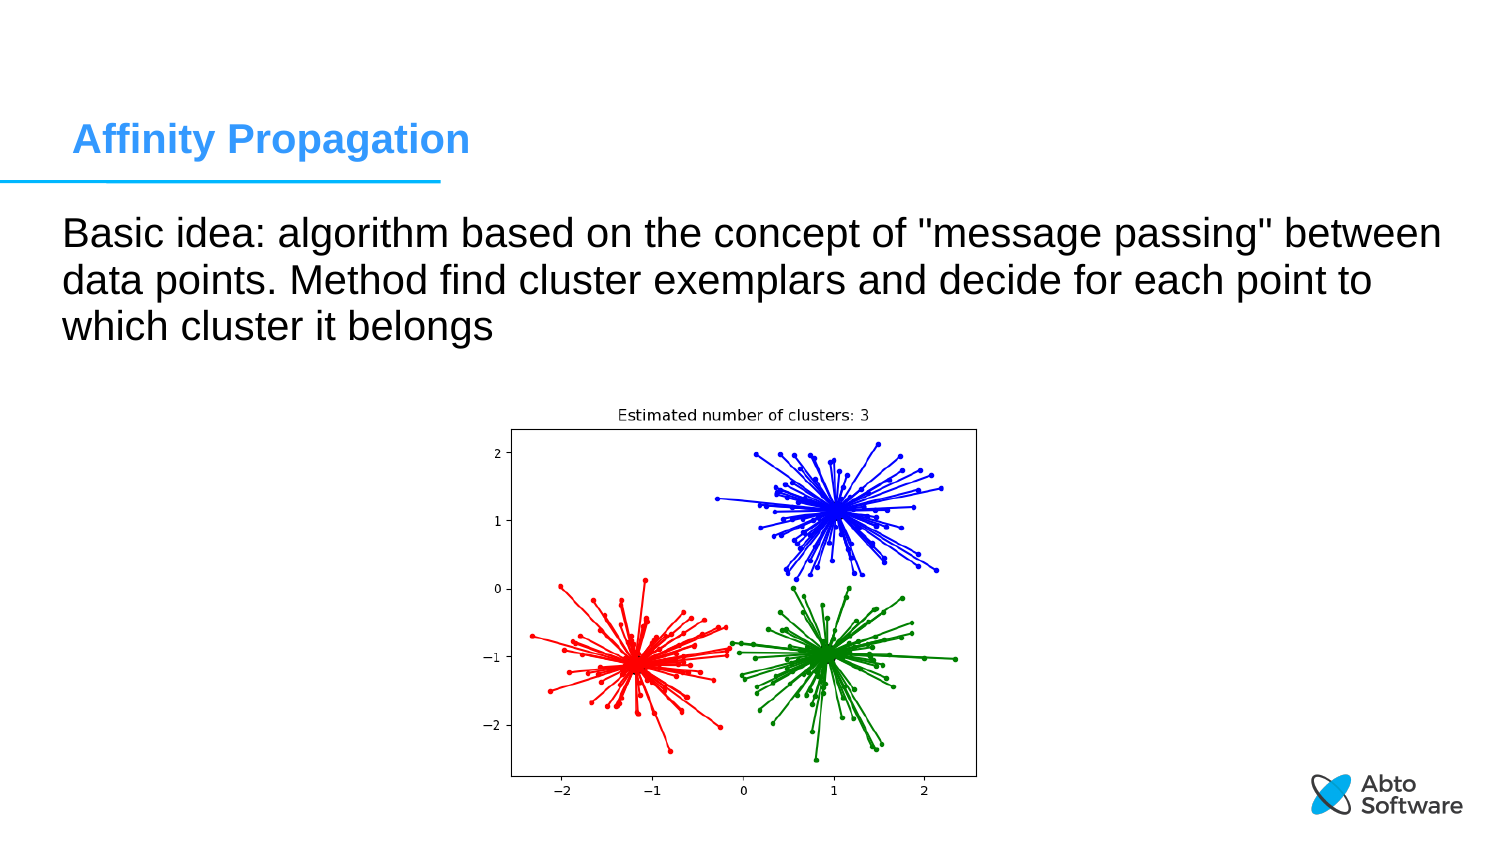

# Affinity Propagation
Basic idea: algorithm based on the concept of "message passing" between data points. Method find cluster exemplars and decide for each point to which cluster it belongs